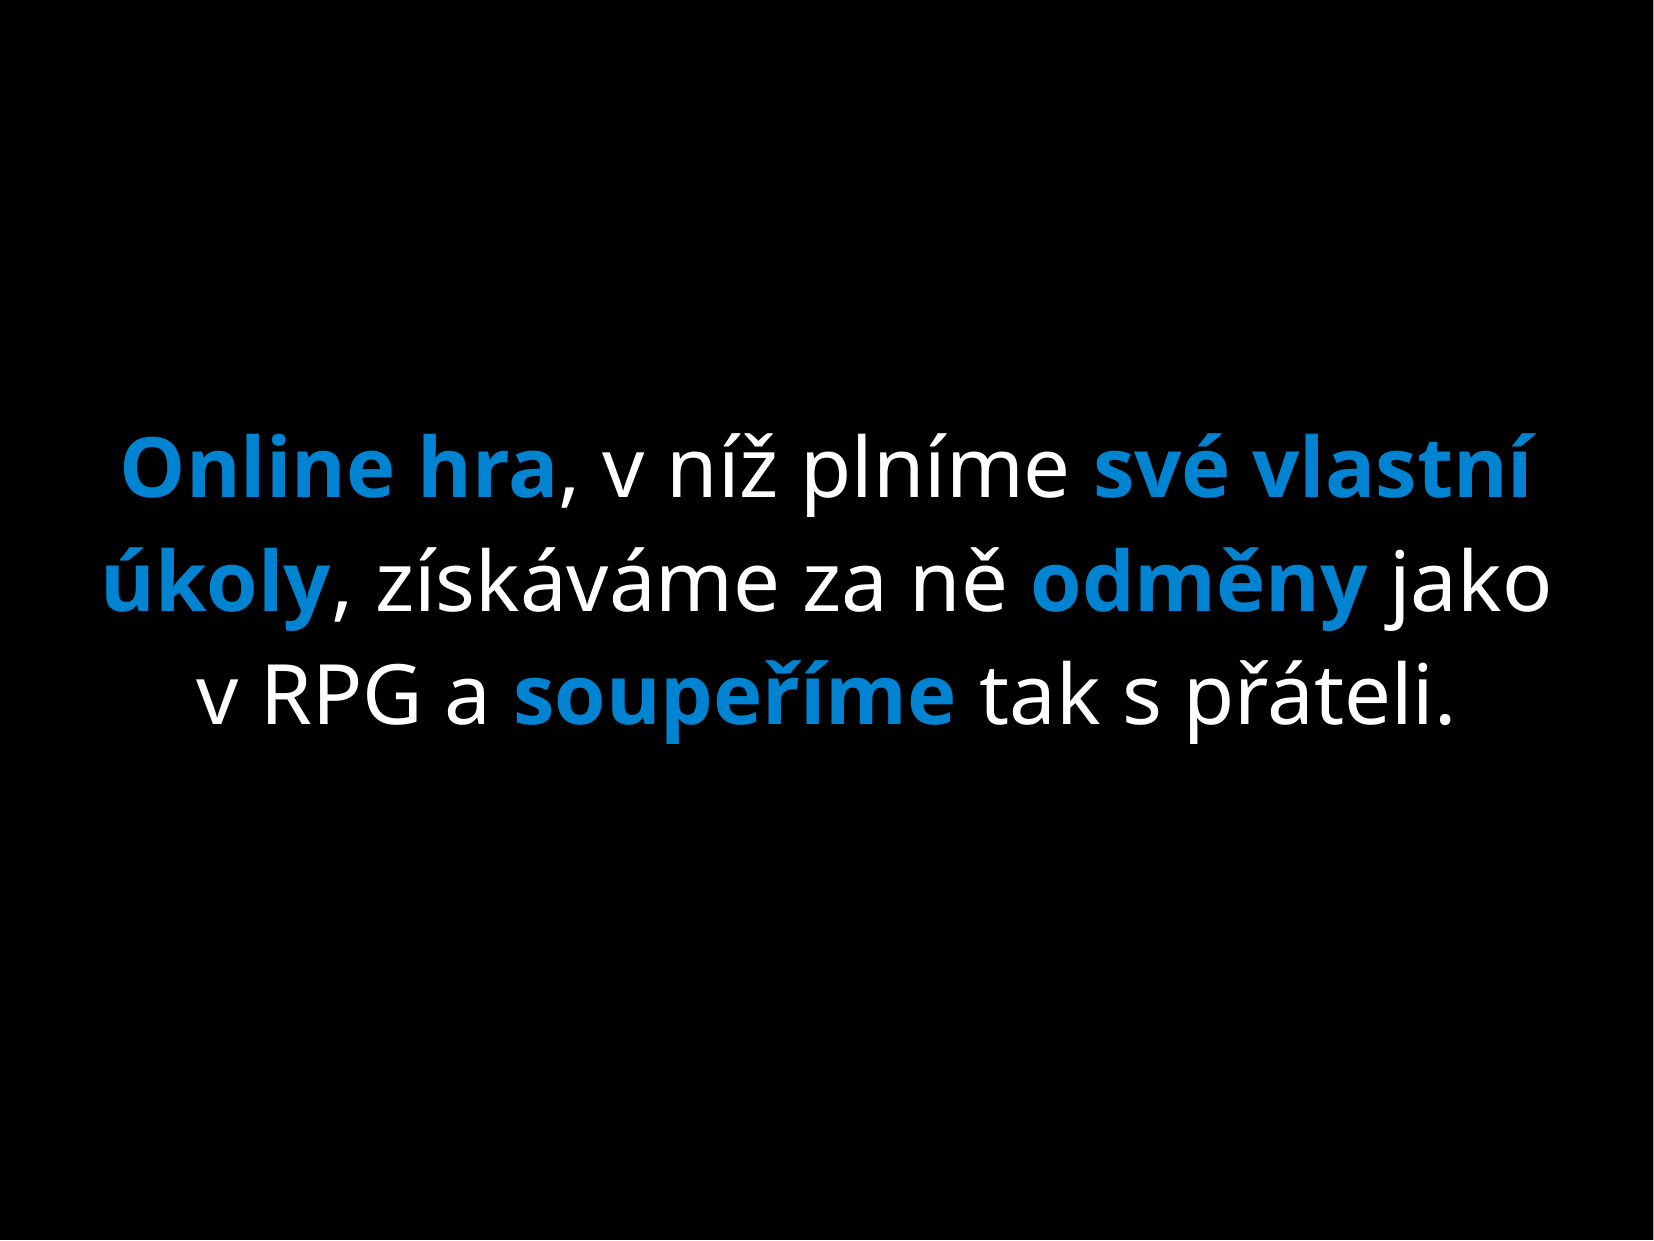

# Online hra, v níž plníme své vlastní úkoly, získáváme za ně odměny jako v RPG a soupeříme tak s přáteli.